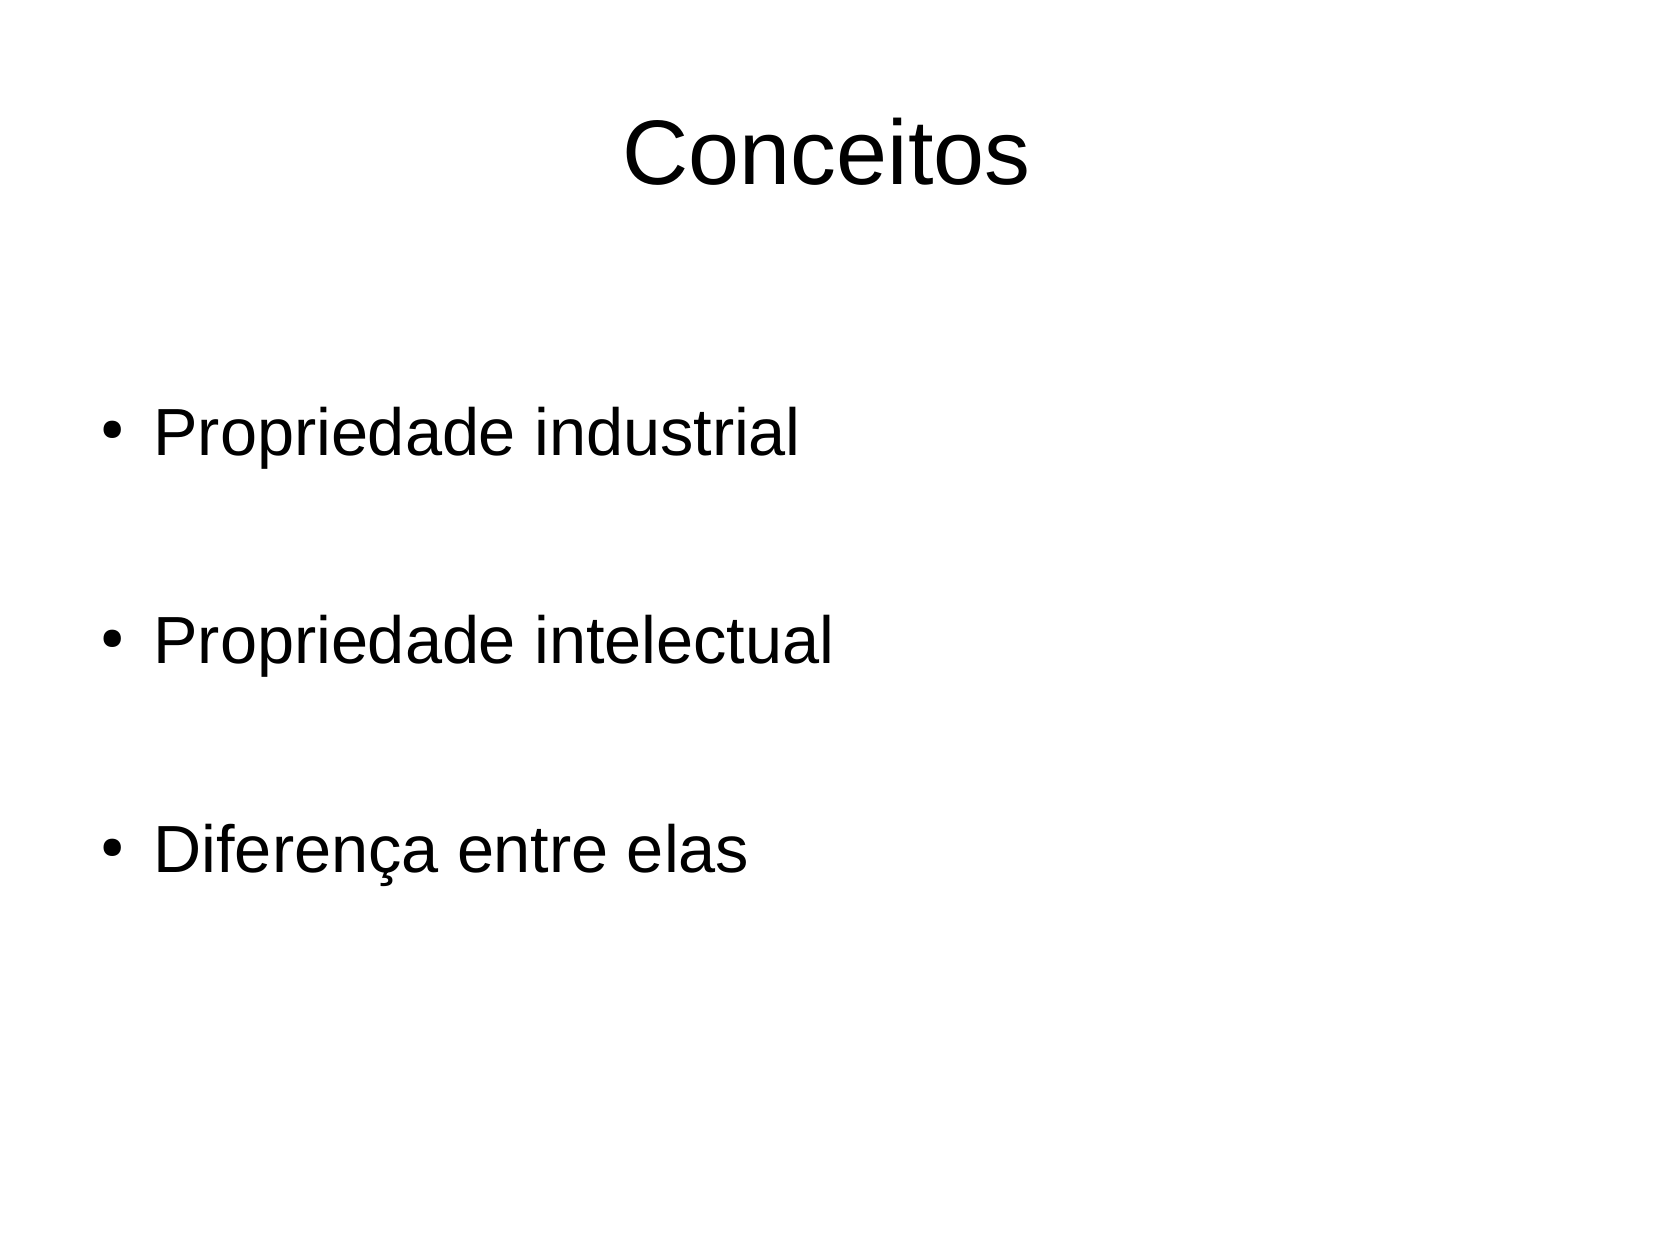

# Conceitos
Propriedade industrial
Propriedade intelectual
Diferença entre elas